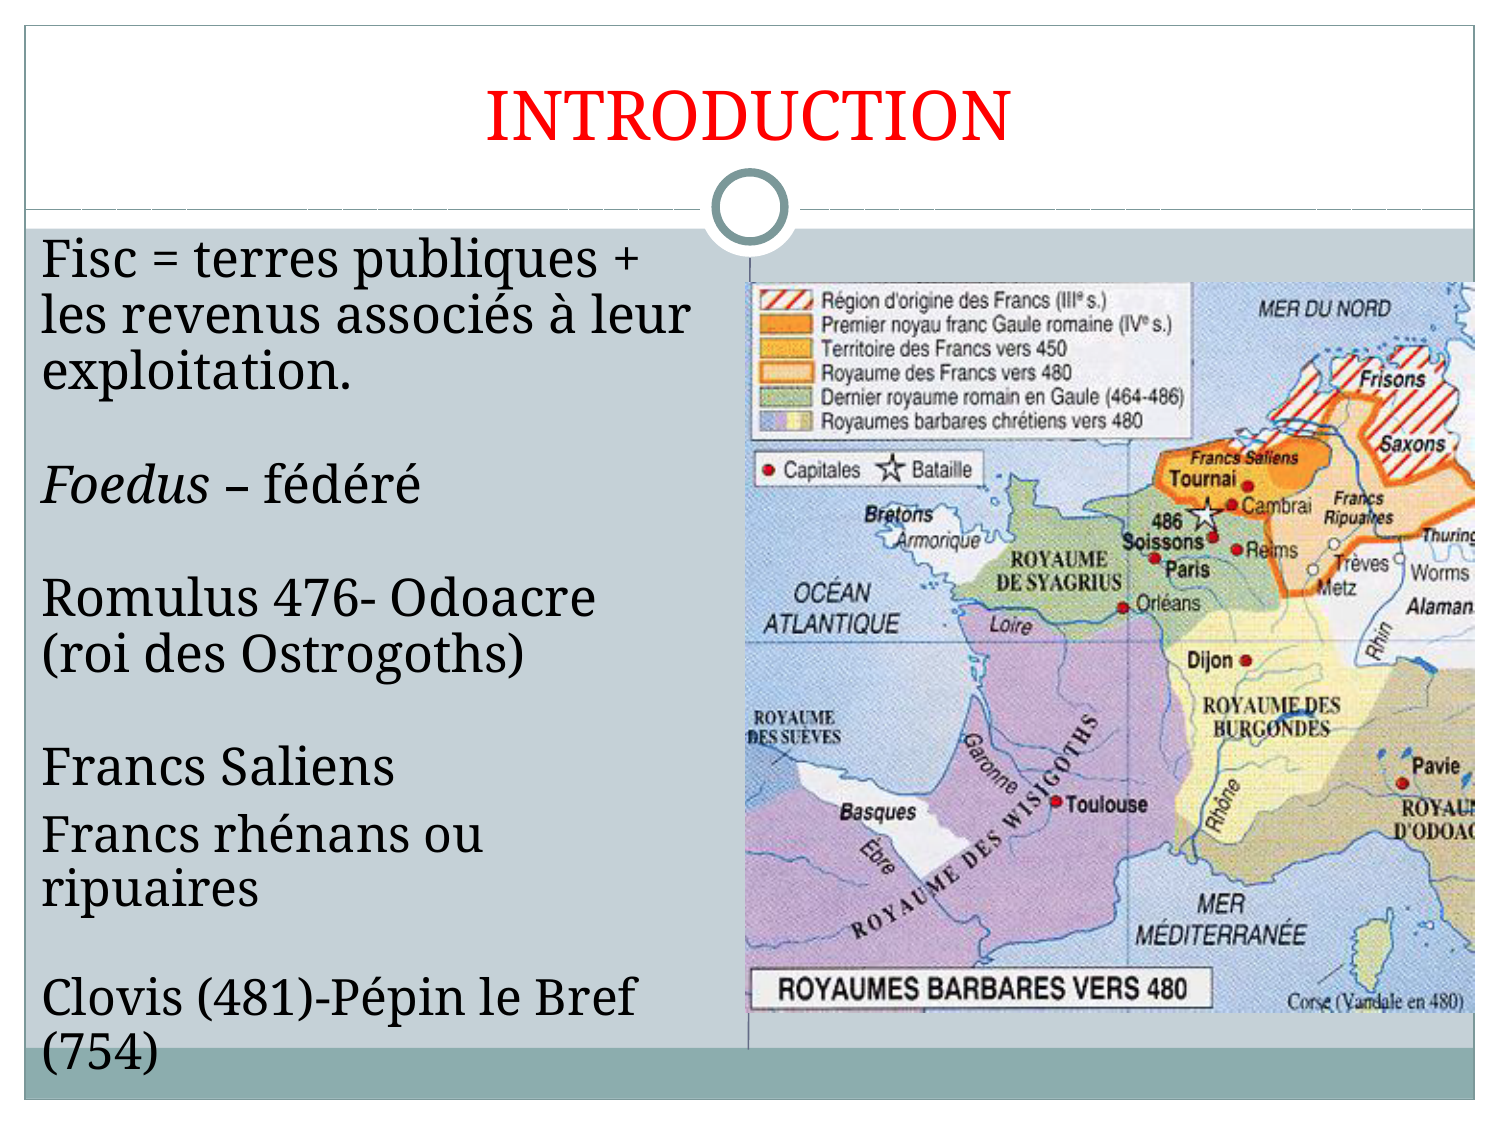

# INTRODUCTION
Fisc = terres publiques + les revenus associés à leur exploitation.
Foedus – fédéré
Romulus 476- Odoacre (roi des Ostrogoths)
Francs Saliens
Francs rhénans ou ripuaires
Clovis (481)-Pépin le Bref (754)